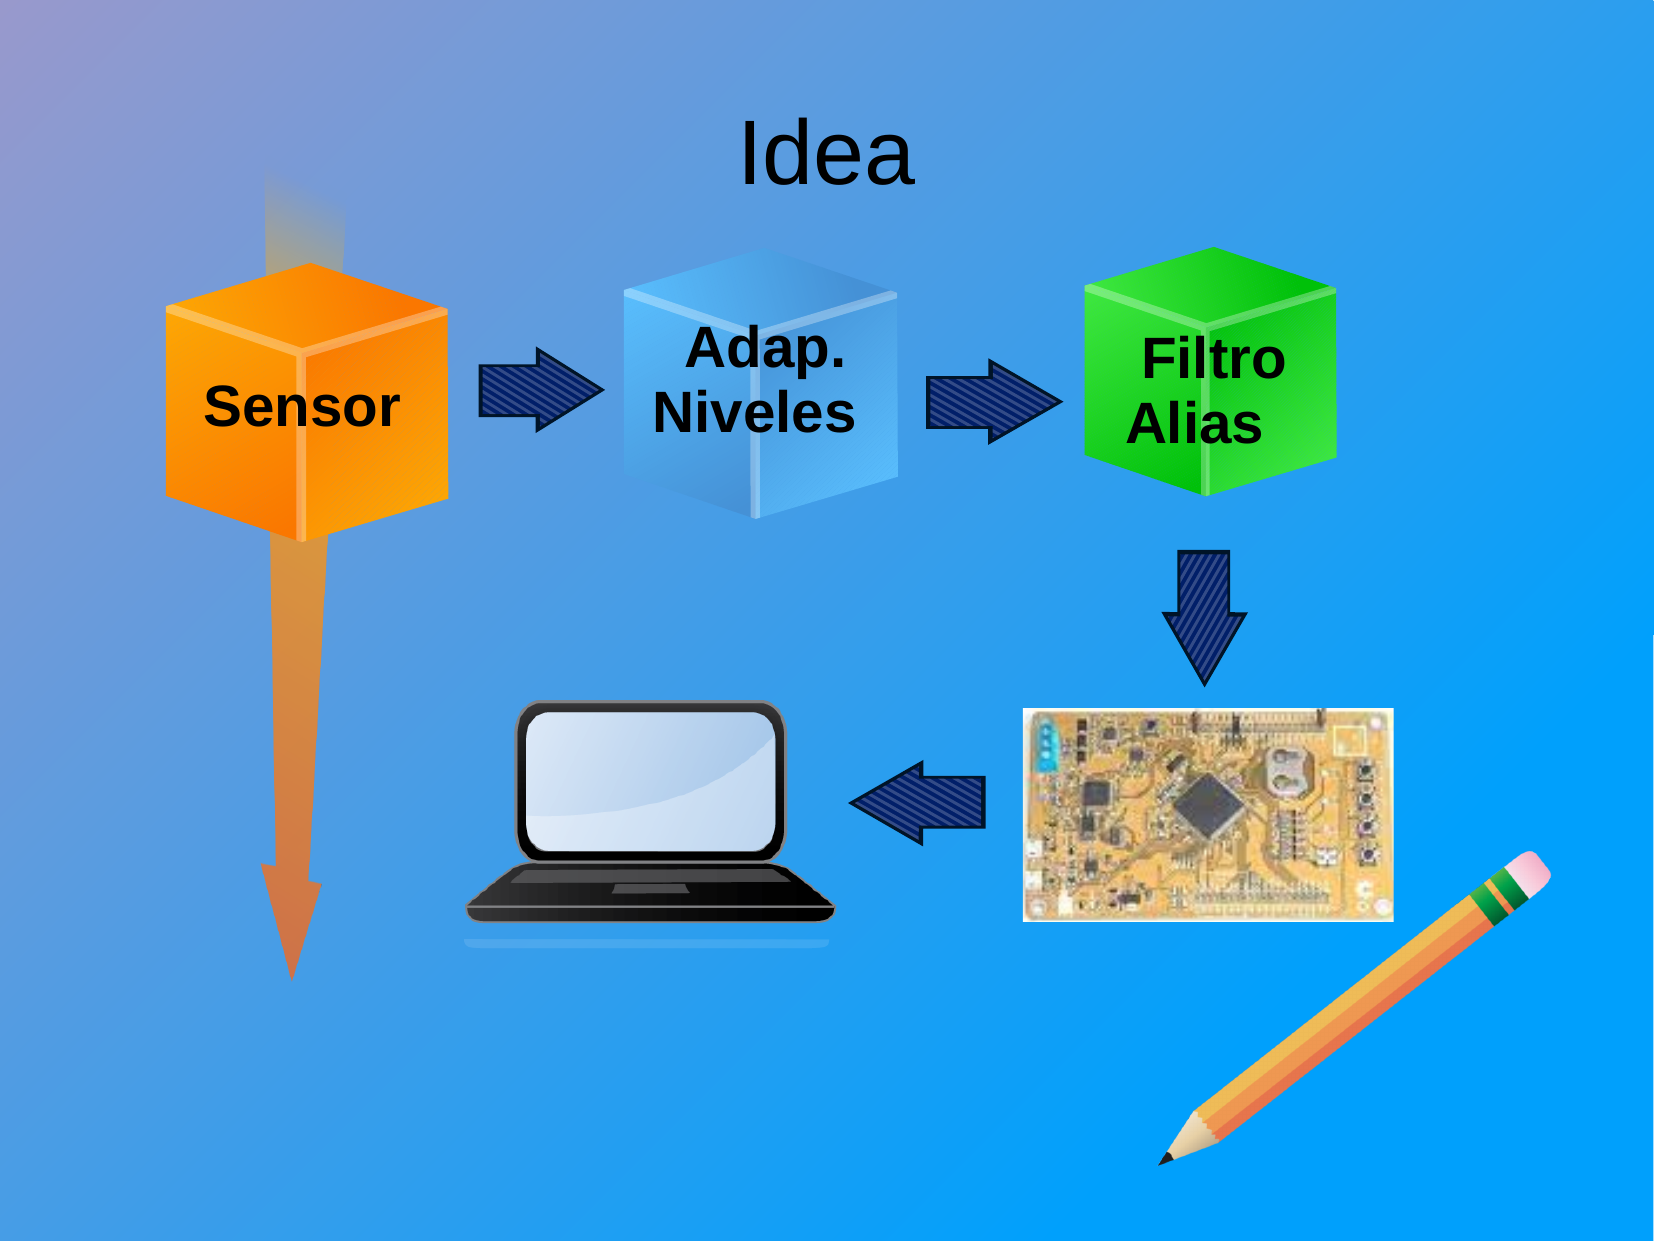

# Idea
 Adap.
Niveles
 Filtro
Alias
Sensor